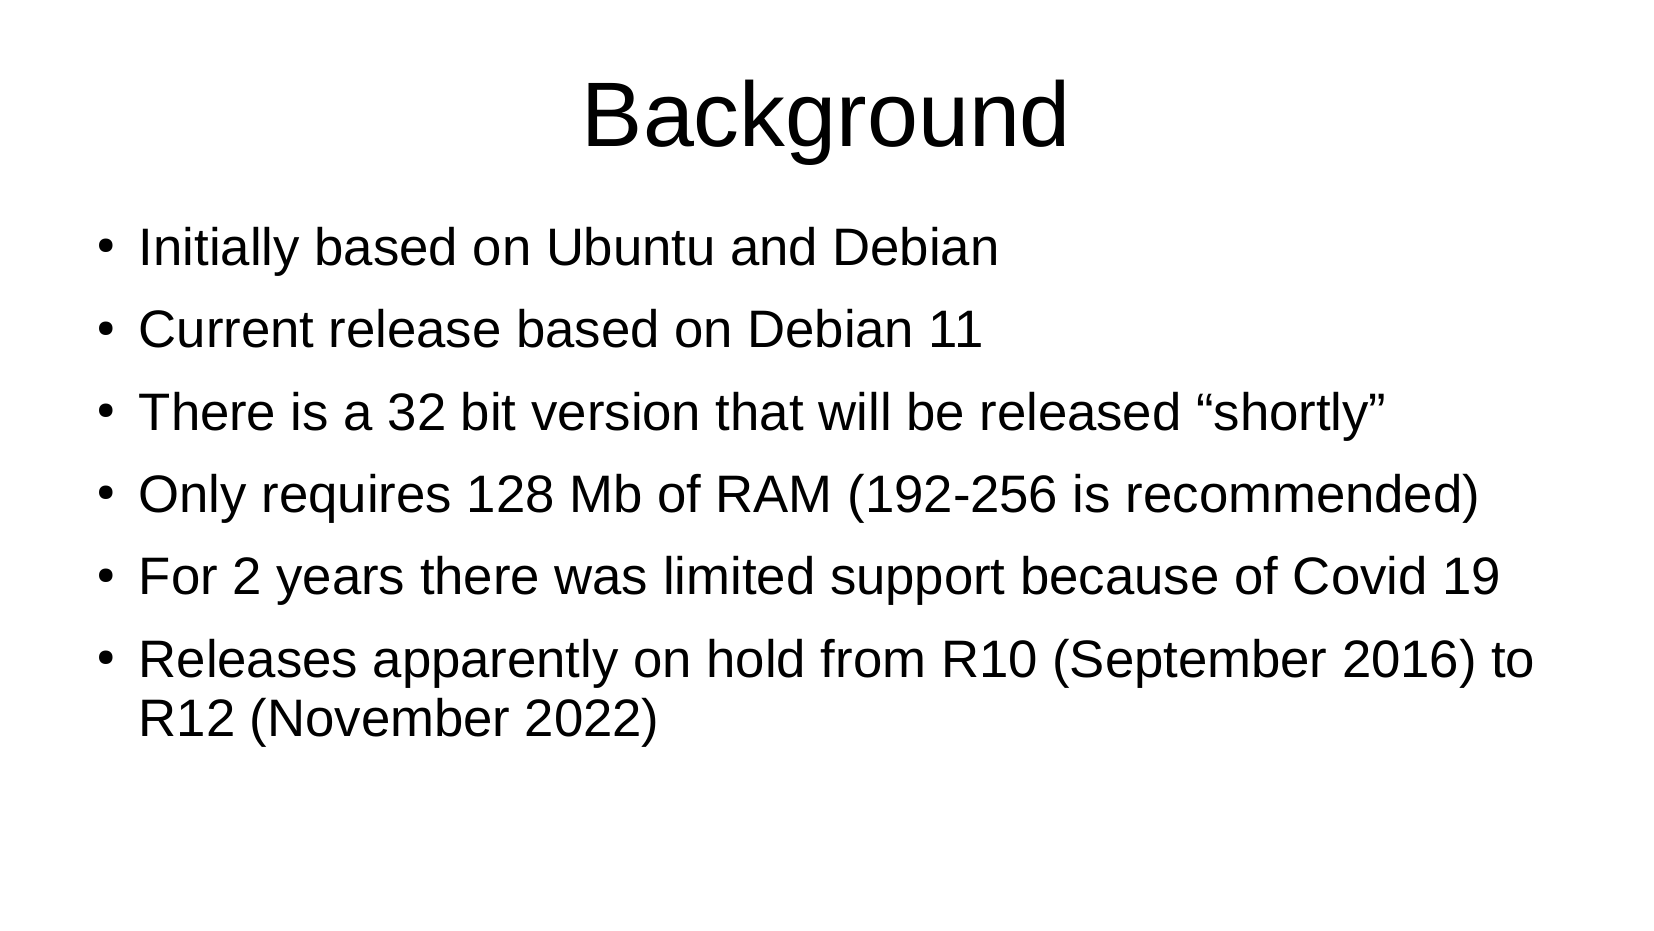

# Background
Initially based on Ubuntu and Debian
Current release based on Debian 11
There is a 32 bit version that will be released “shortly”
Only requires 128 Mb of RAM (192-256 is recommended)
For 2 years there was limited support because of Covid 19
Releases apparently on hold from R10 (September 2016) to R12 (November 2022)